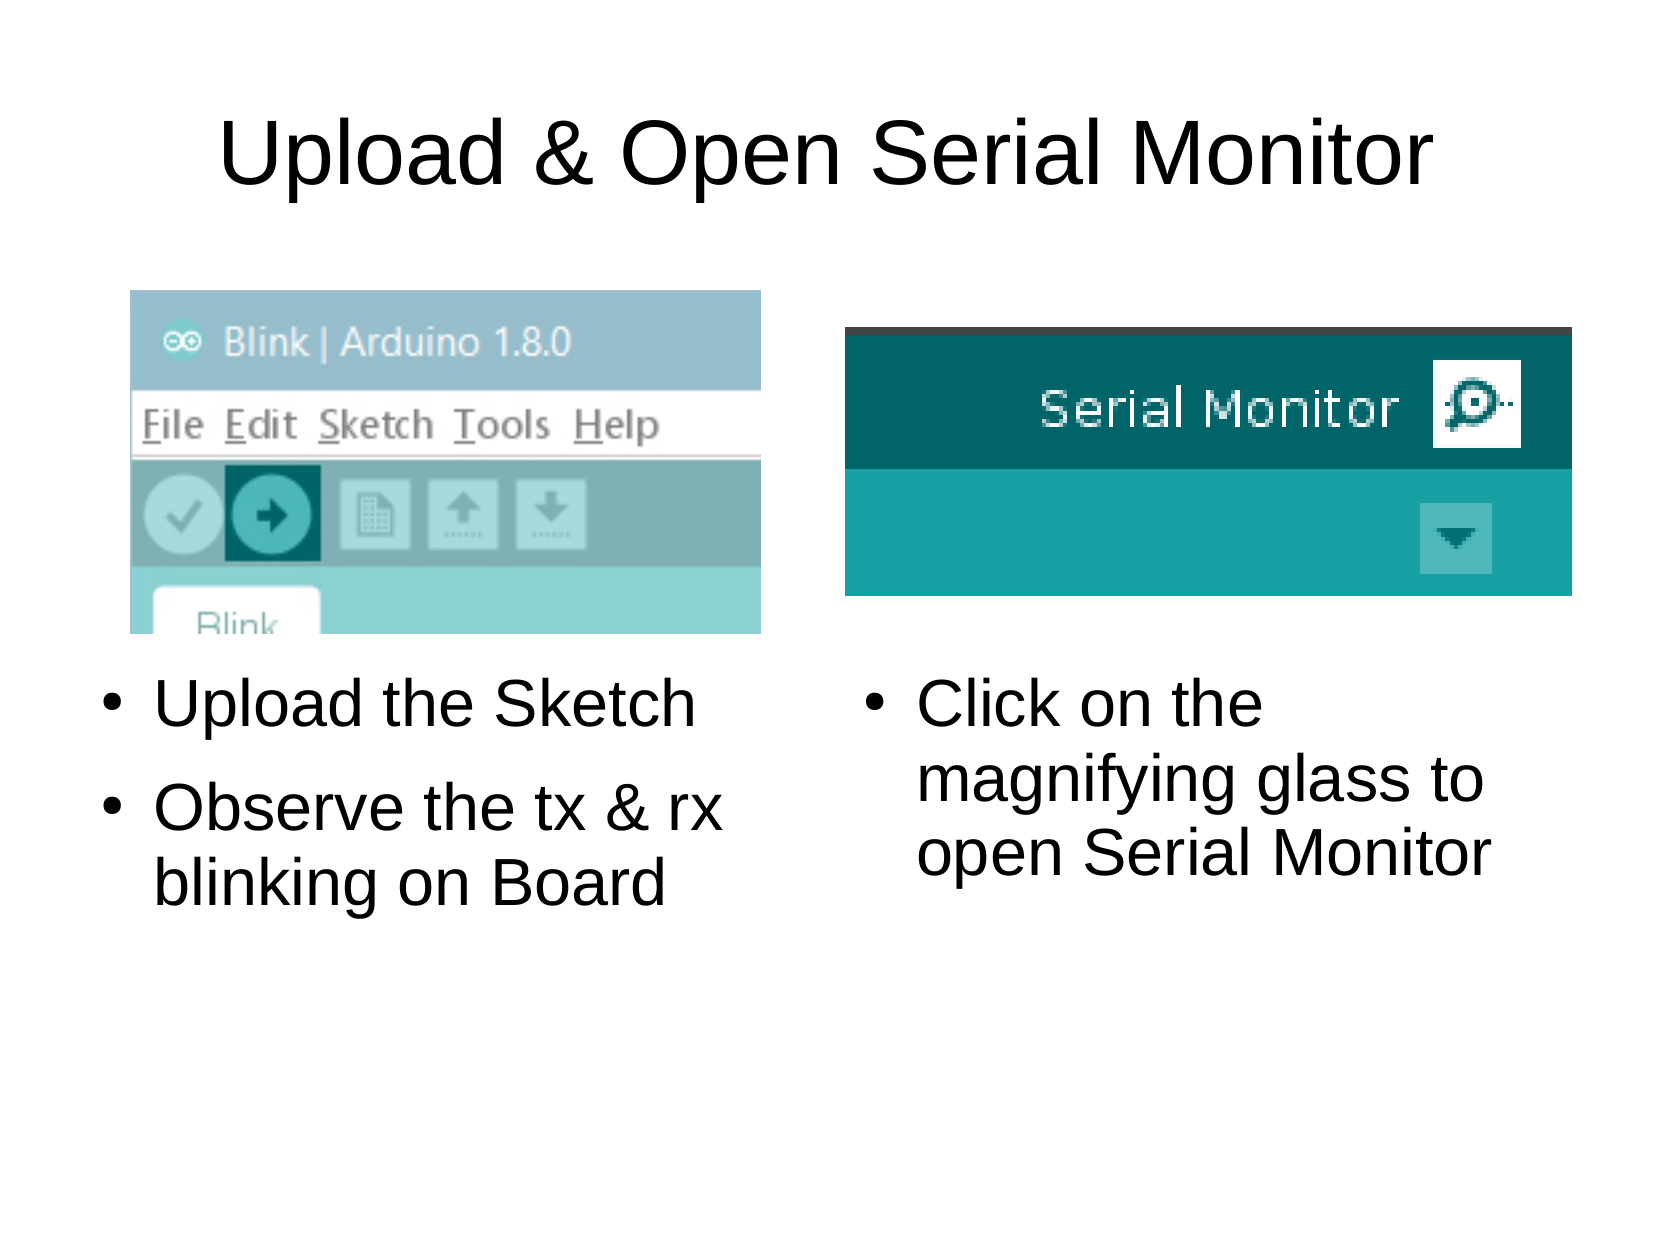

# Upload & Open Serial Monitor
Upload the Sketch
Observe the tx & rx blinking on Board
Click on the magnifying glass to open Serial Monitor